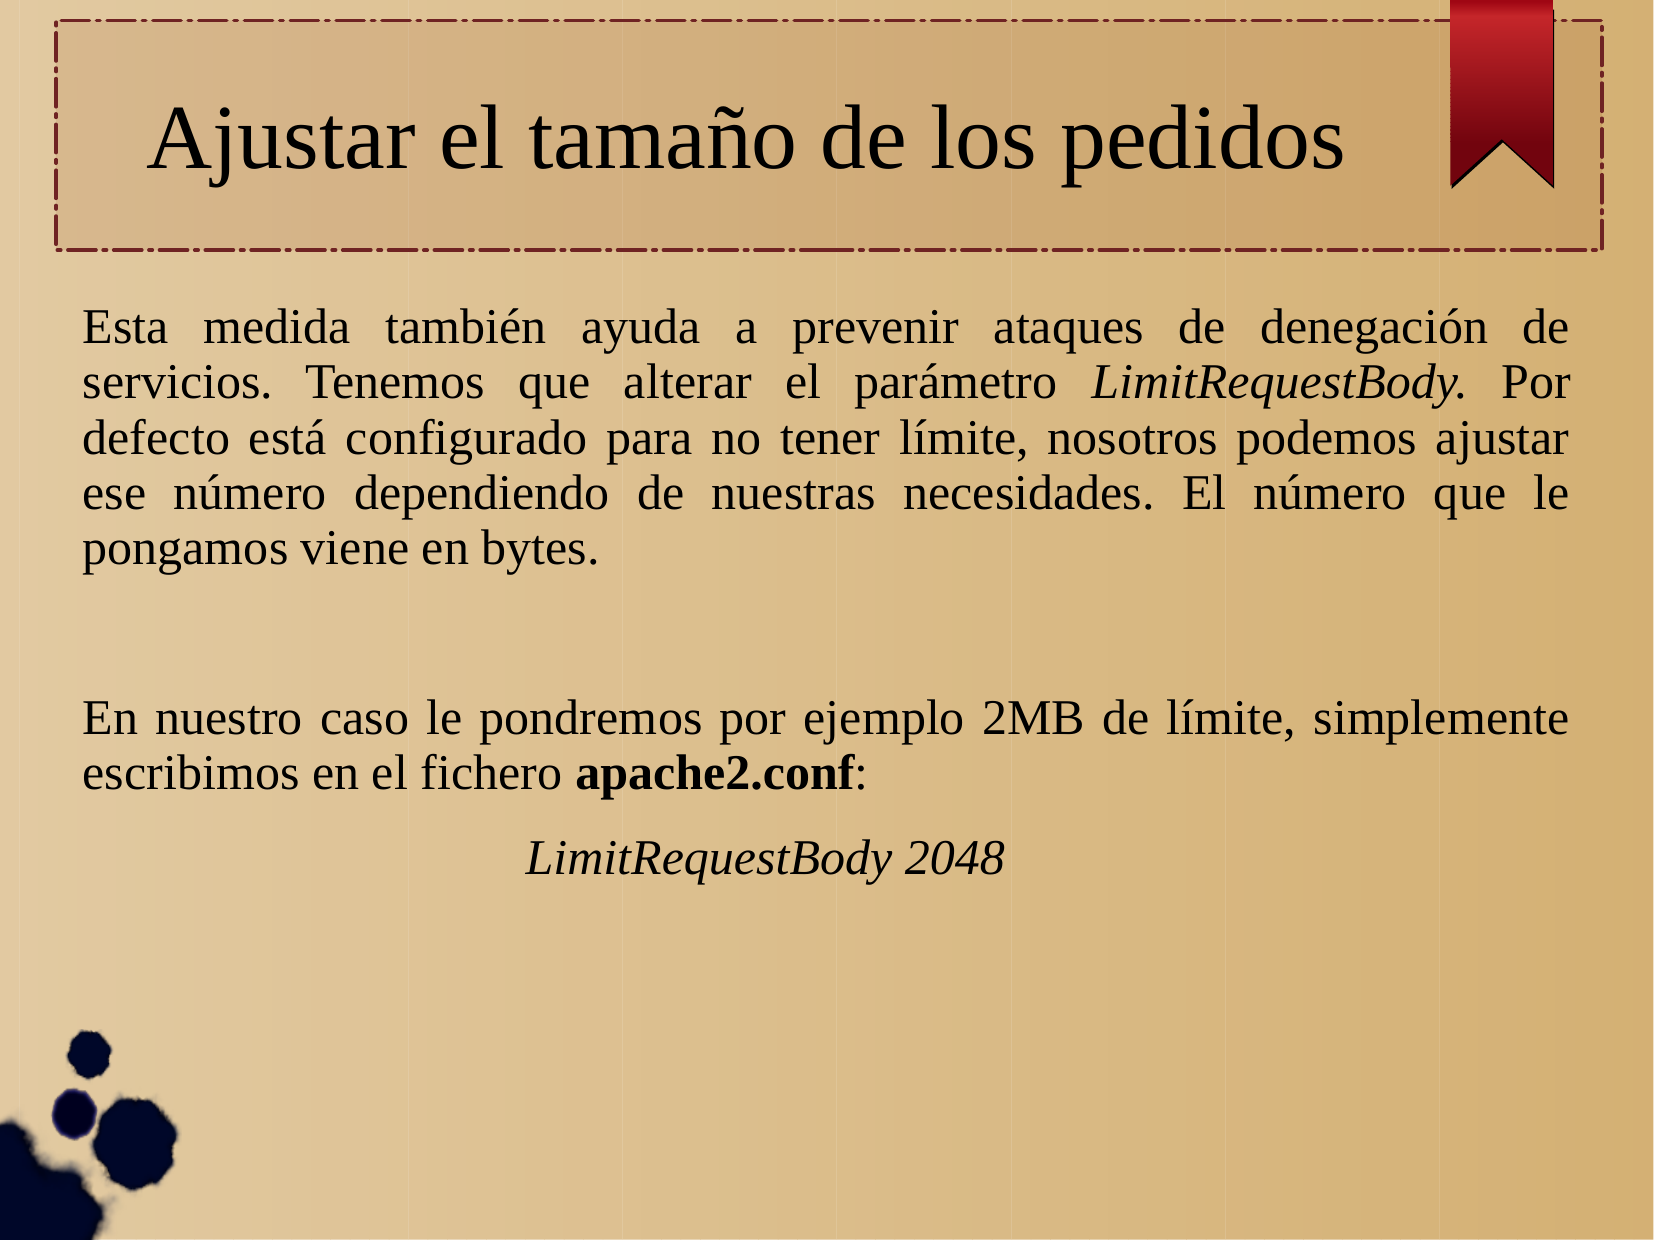

# Ajustar el tamaño de los pedidos
Esta medida también ayuda a prevenir ataques de denegación de servicios. Tenemos que alterar el parámetro LimitRequestBody. Por defecto está configurado para no tener límite, nosotros podemos ajustar ese número dependiendo de nuestras necesidades. El número que le pongamos viene en bytes.
En nuestro caso le pondremos por ejemplo 2MB de límite, simplemente escribimos en el fichero apache2.conf:
 						LimitRequestBody 2048